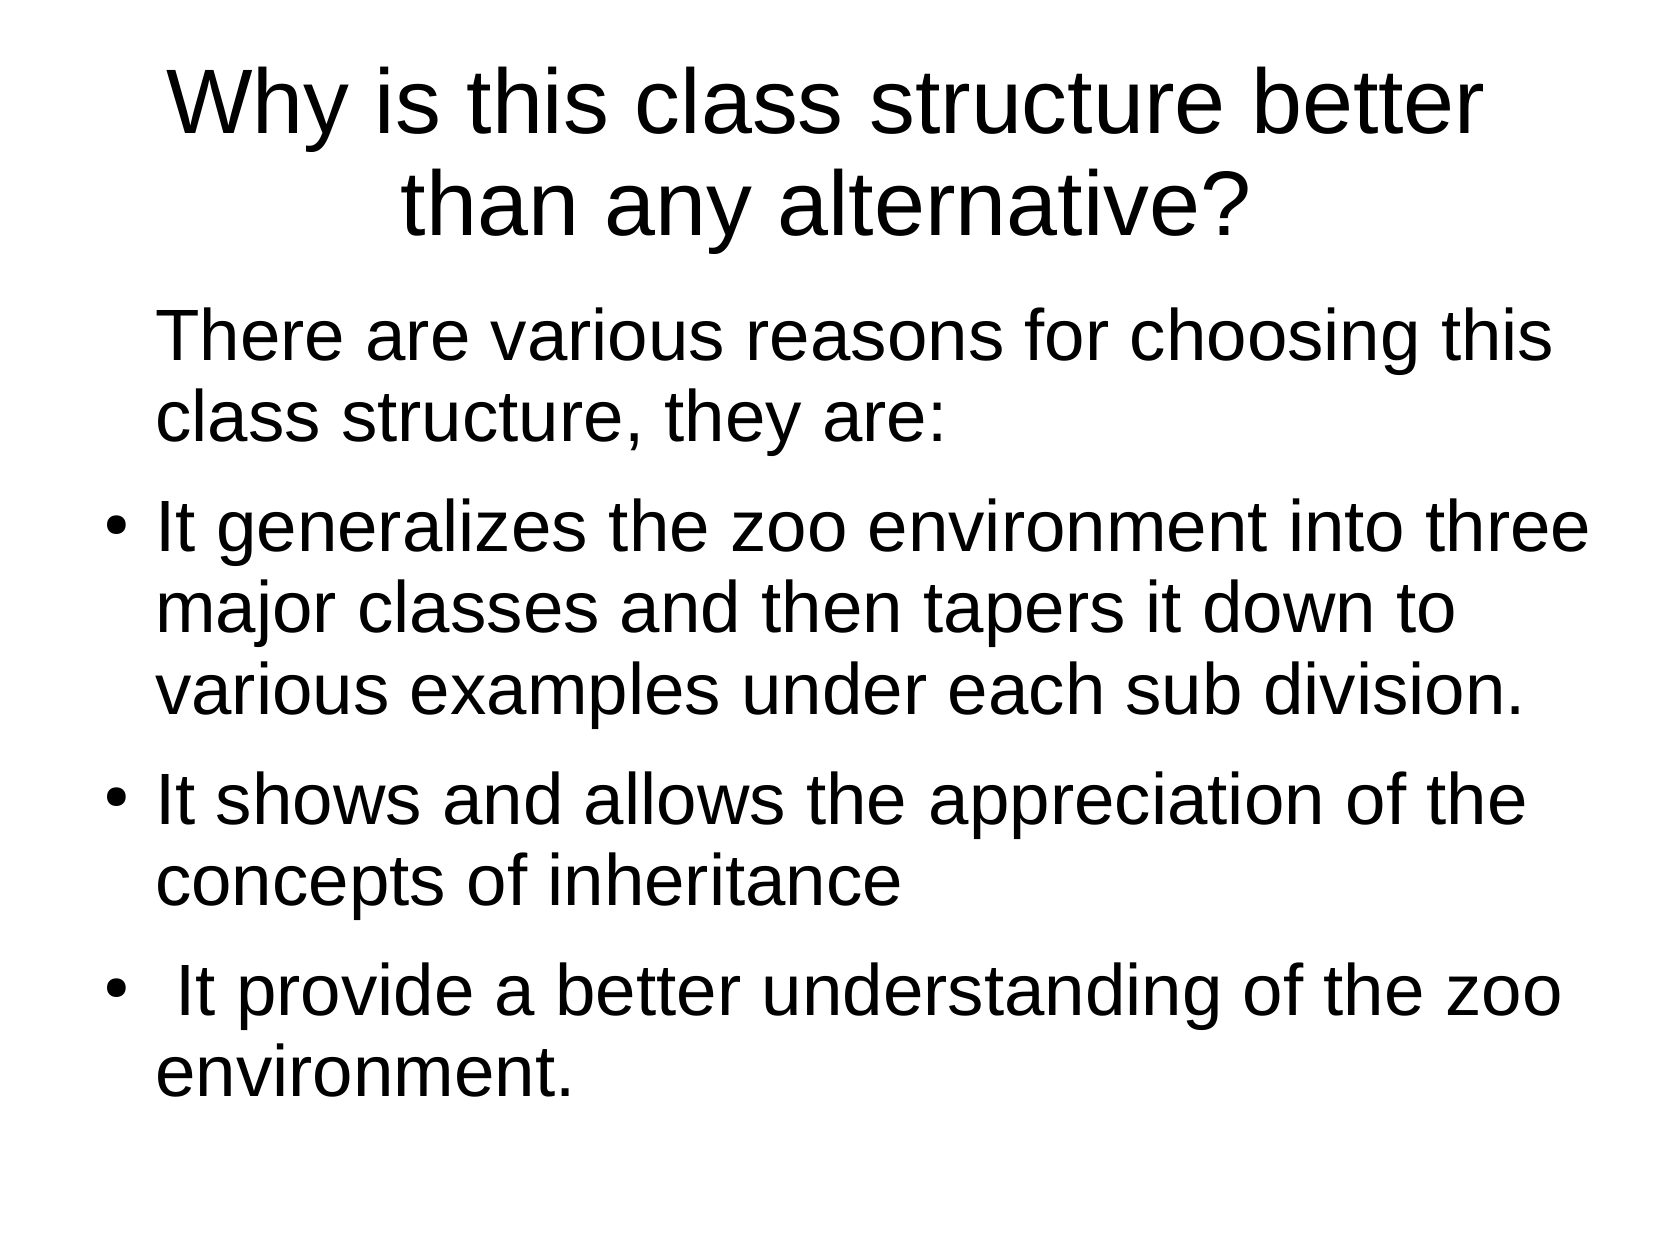

# Why is this class structure better than any alternative?
There are various reasons for choosing this class structure, they are:
It generalizes the zoo environment into three major classes and then tapers it down to various examples under each sub division.
It shows and allows the appreciation of the concepts of inheritance
 It provide a better understanding of the zoo environment.